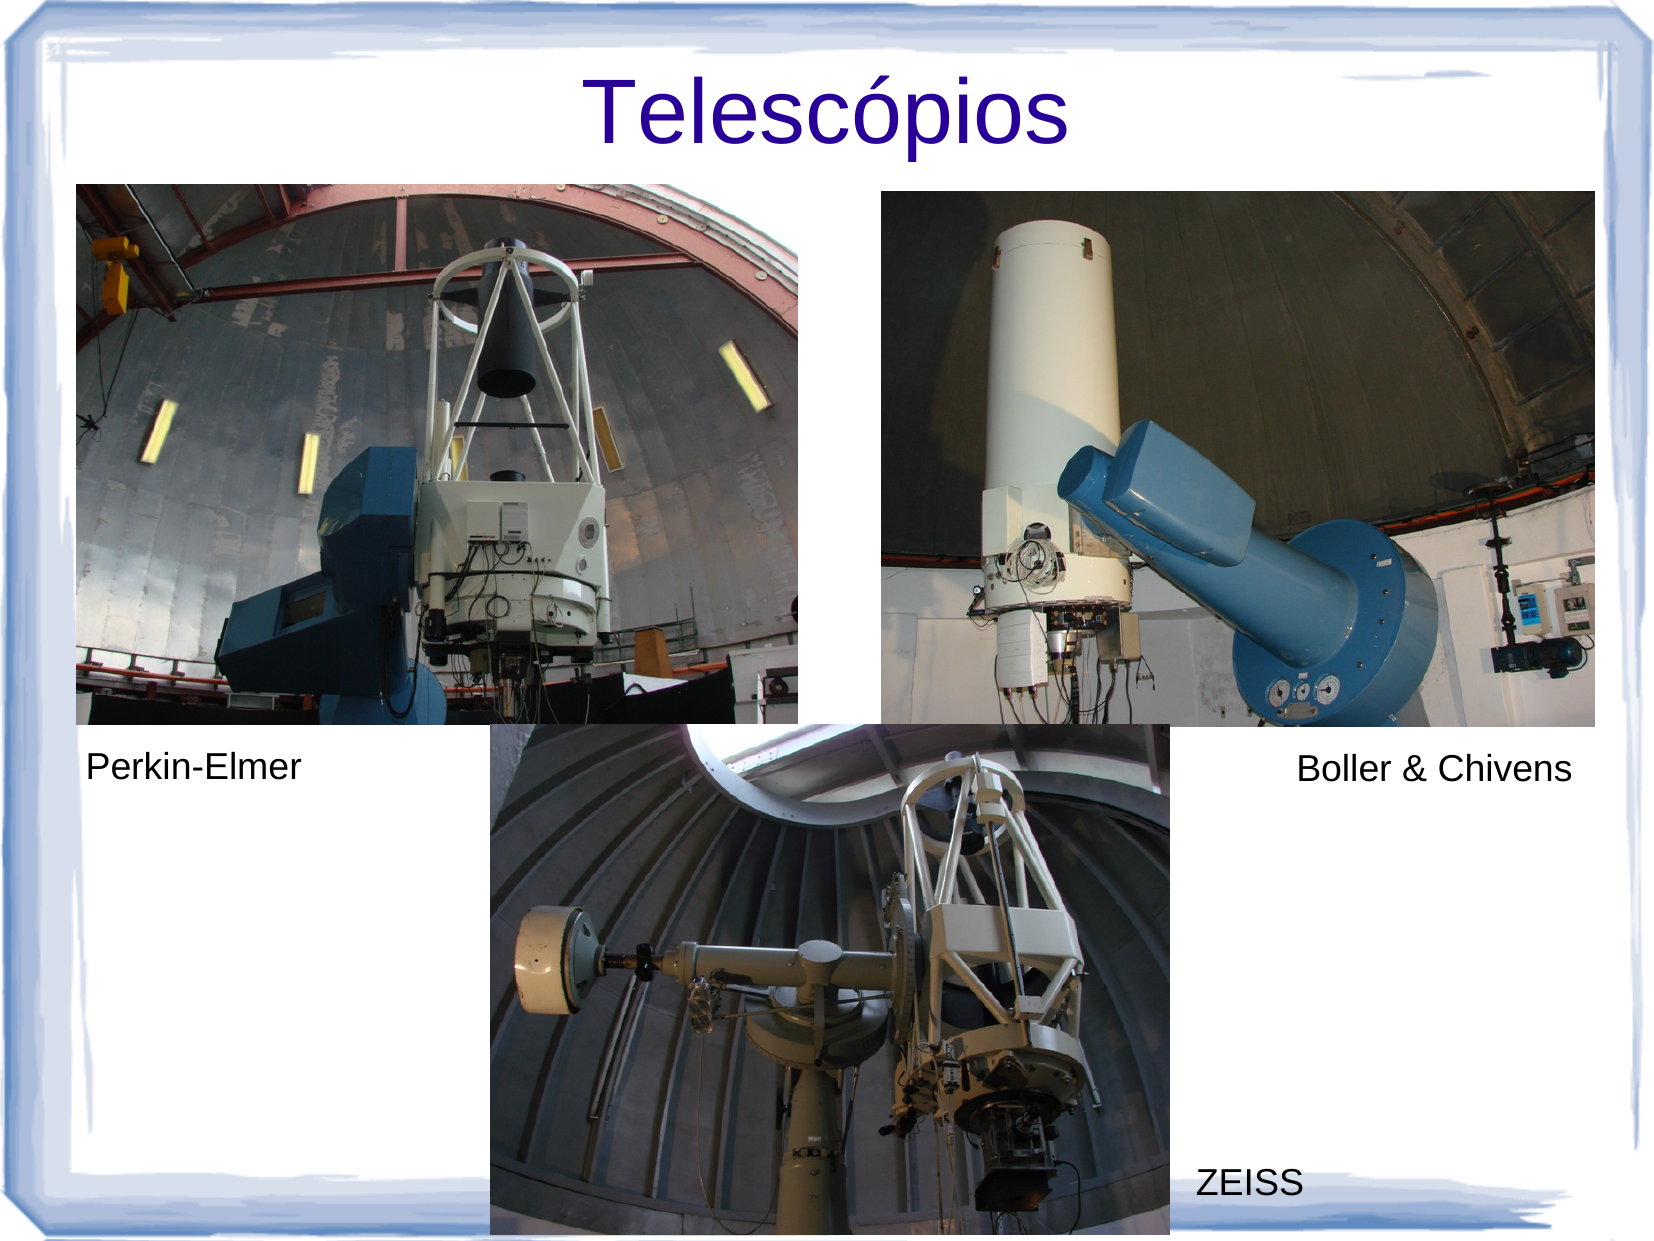

# Telescópios
Perkin-Elmer
Boller & Chivens
ZEISS